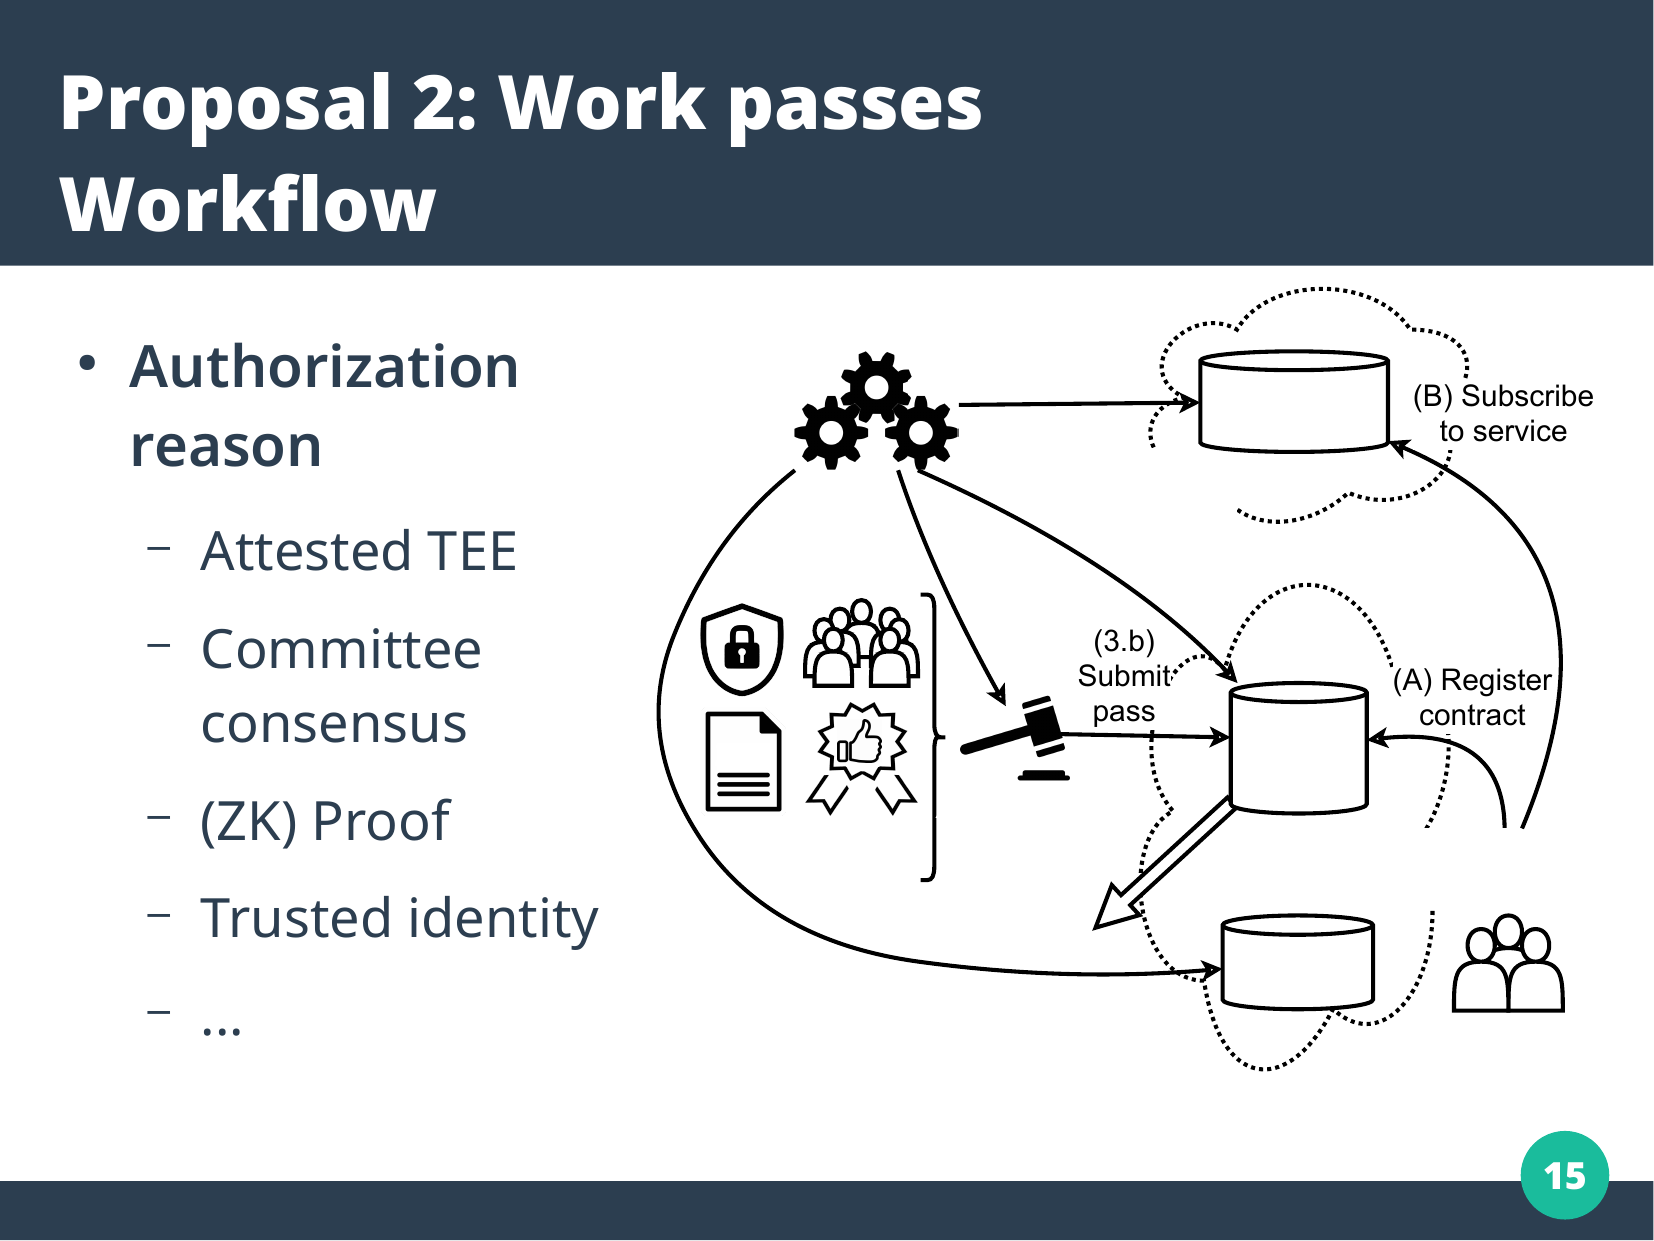

# Proposal 2: Work passes Workflow
Authorization reason
Attested TEE
Committee consensus
(ZK) Proof
Trusted identity
...
15